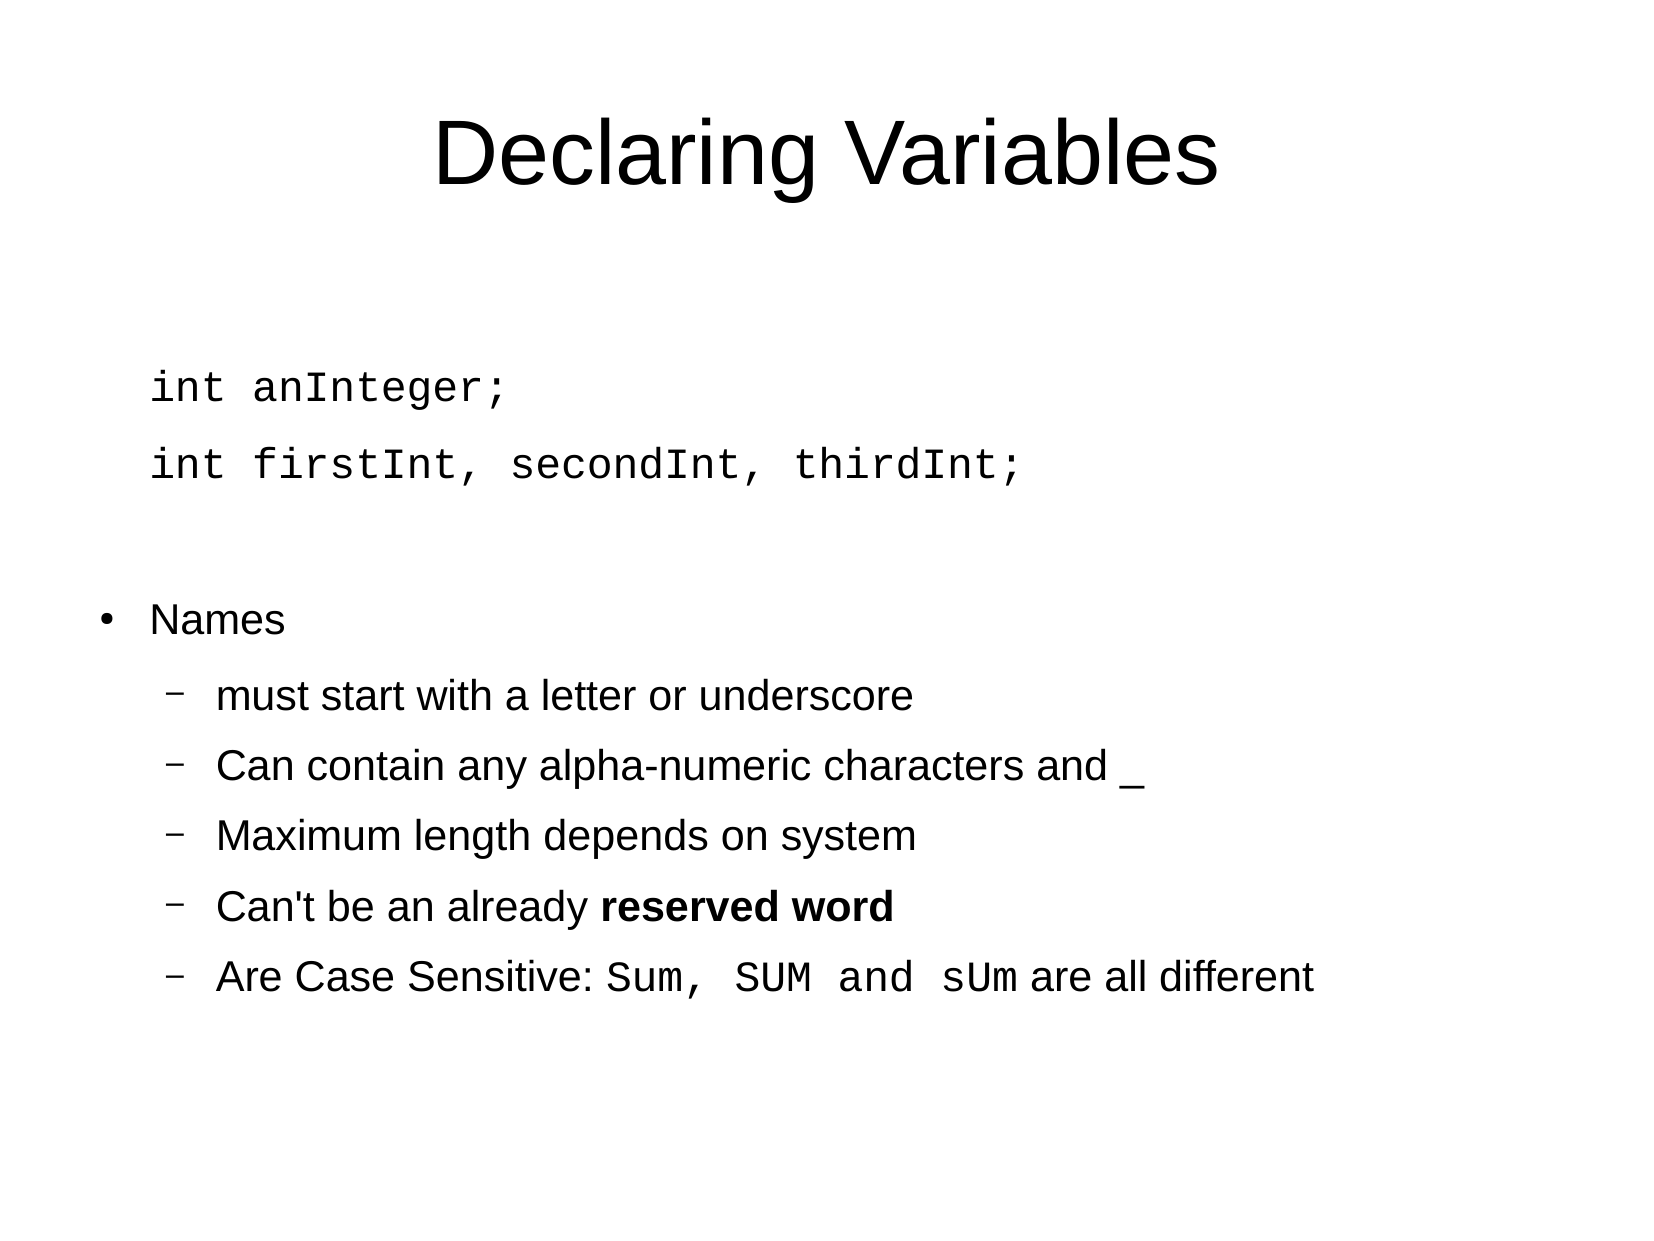

# Declaring Variables
int anInteger;
int firstInt, secondInt, thirdInt;
Names
must start with a letter or underscore
Can contain any alpha-numeric characters and _
Maximum length depends on system
Can't be an already reserved word
Are Case Sensitive: Sum, SUM and sUm are all different